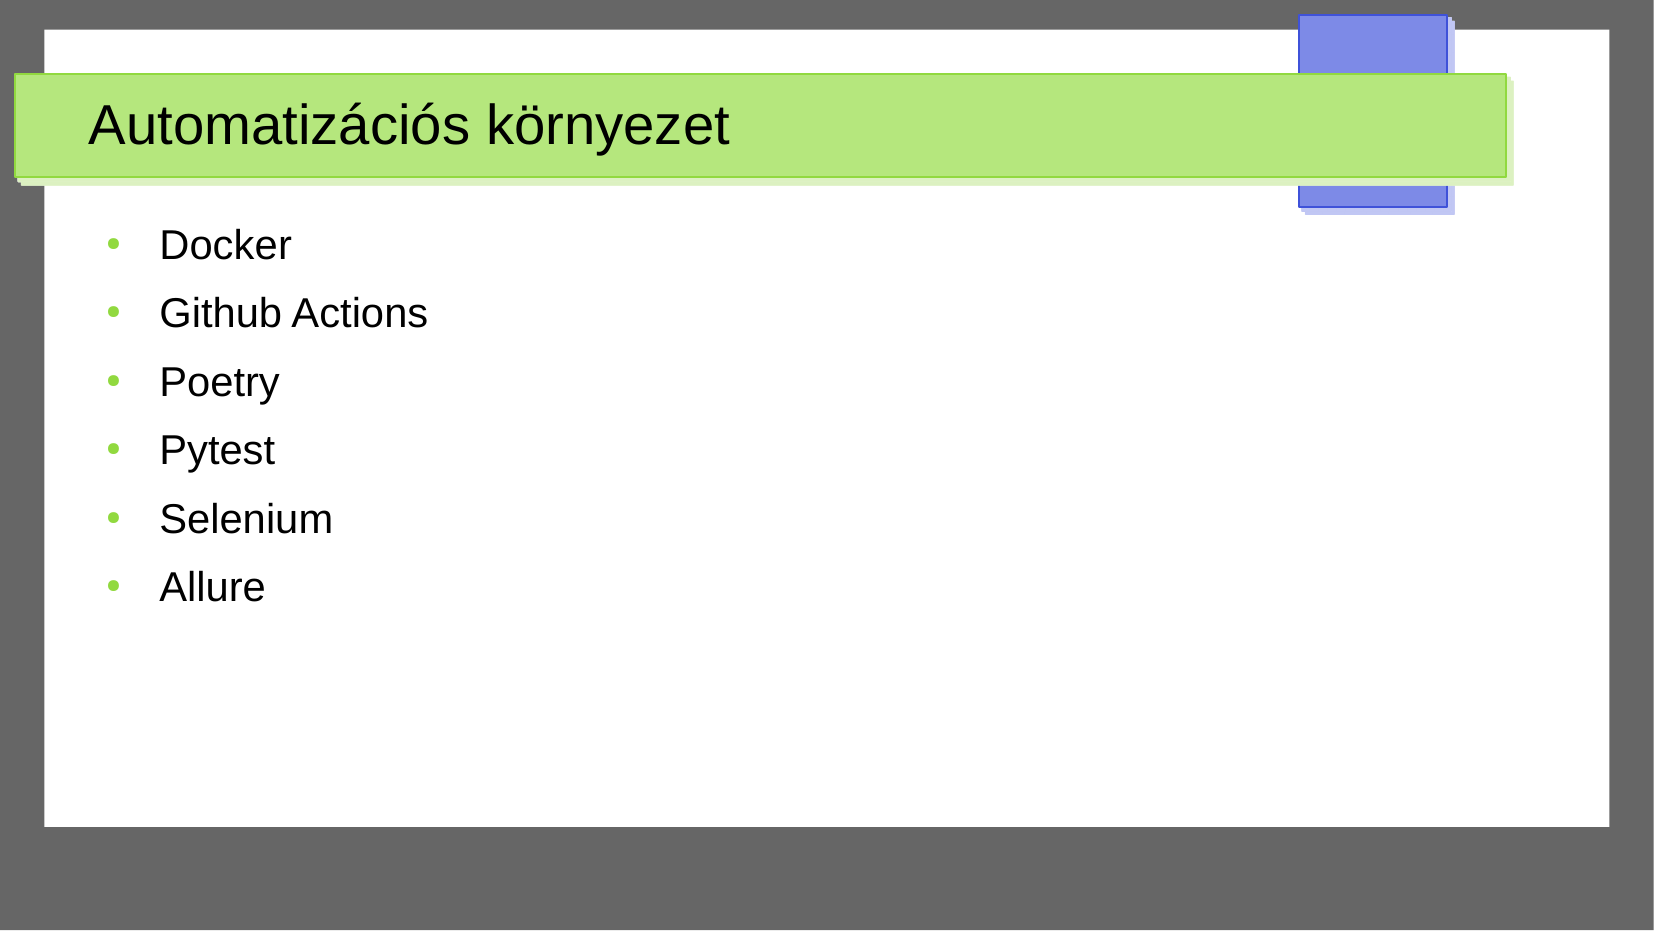

# Automatizációs környezet
Docker
Github Actions
Poetry
Pytest
Selenium
Allure